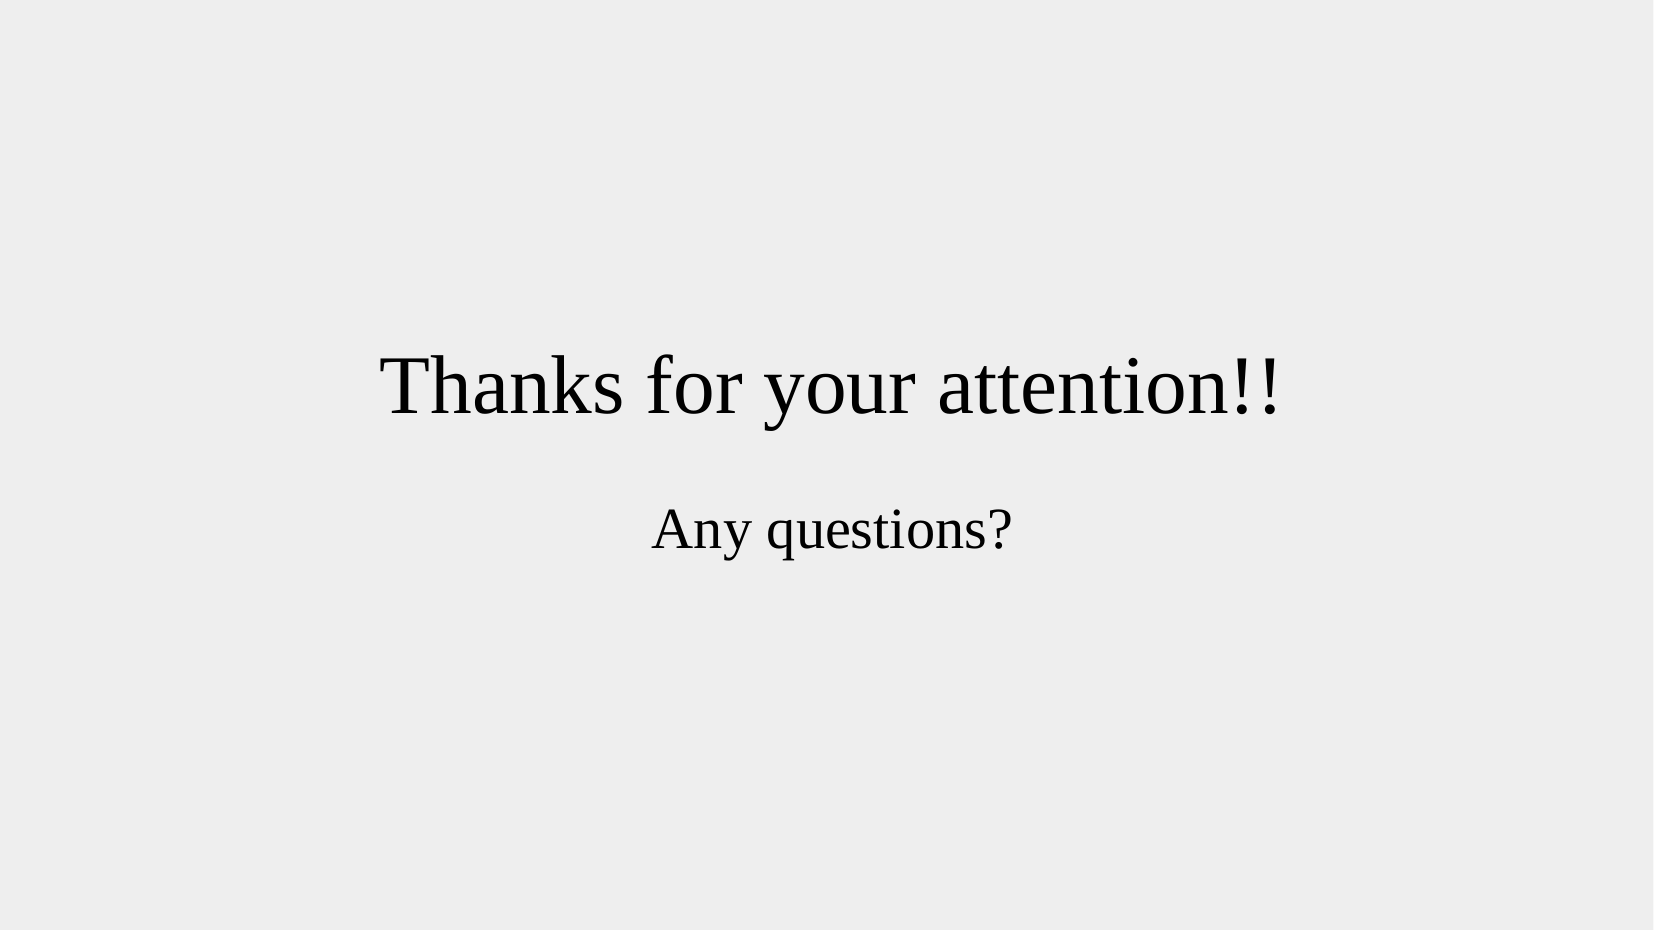

# Thanks for your attention!! Any questions?